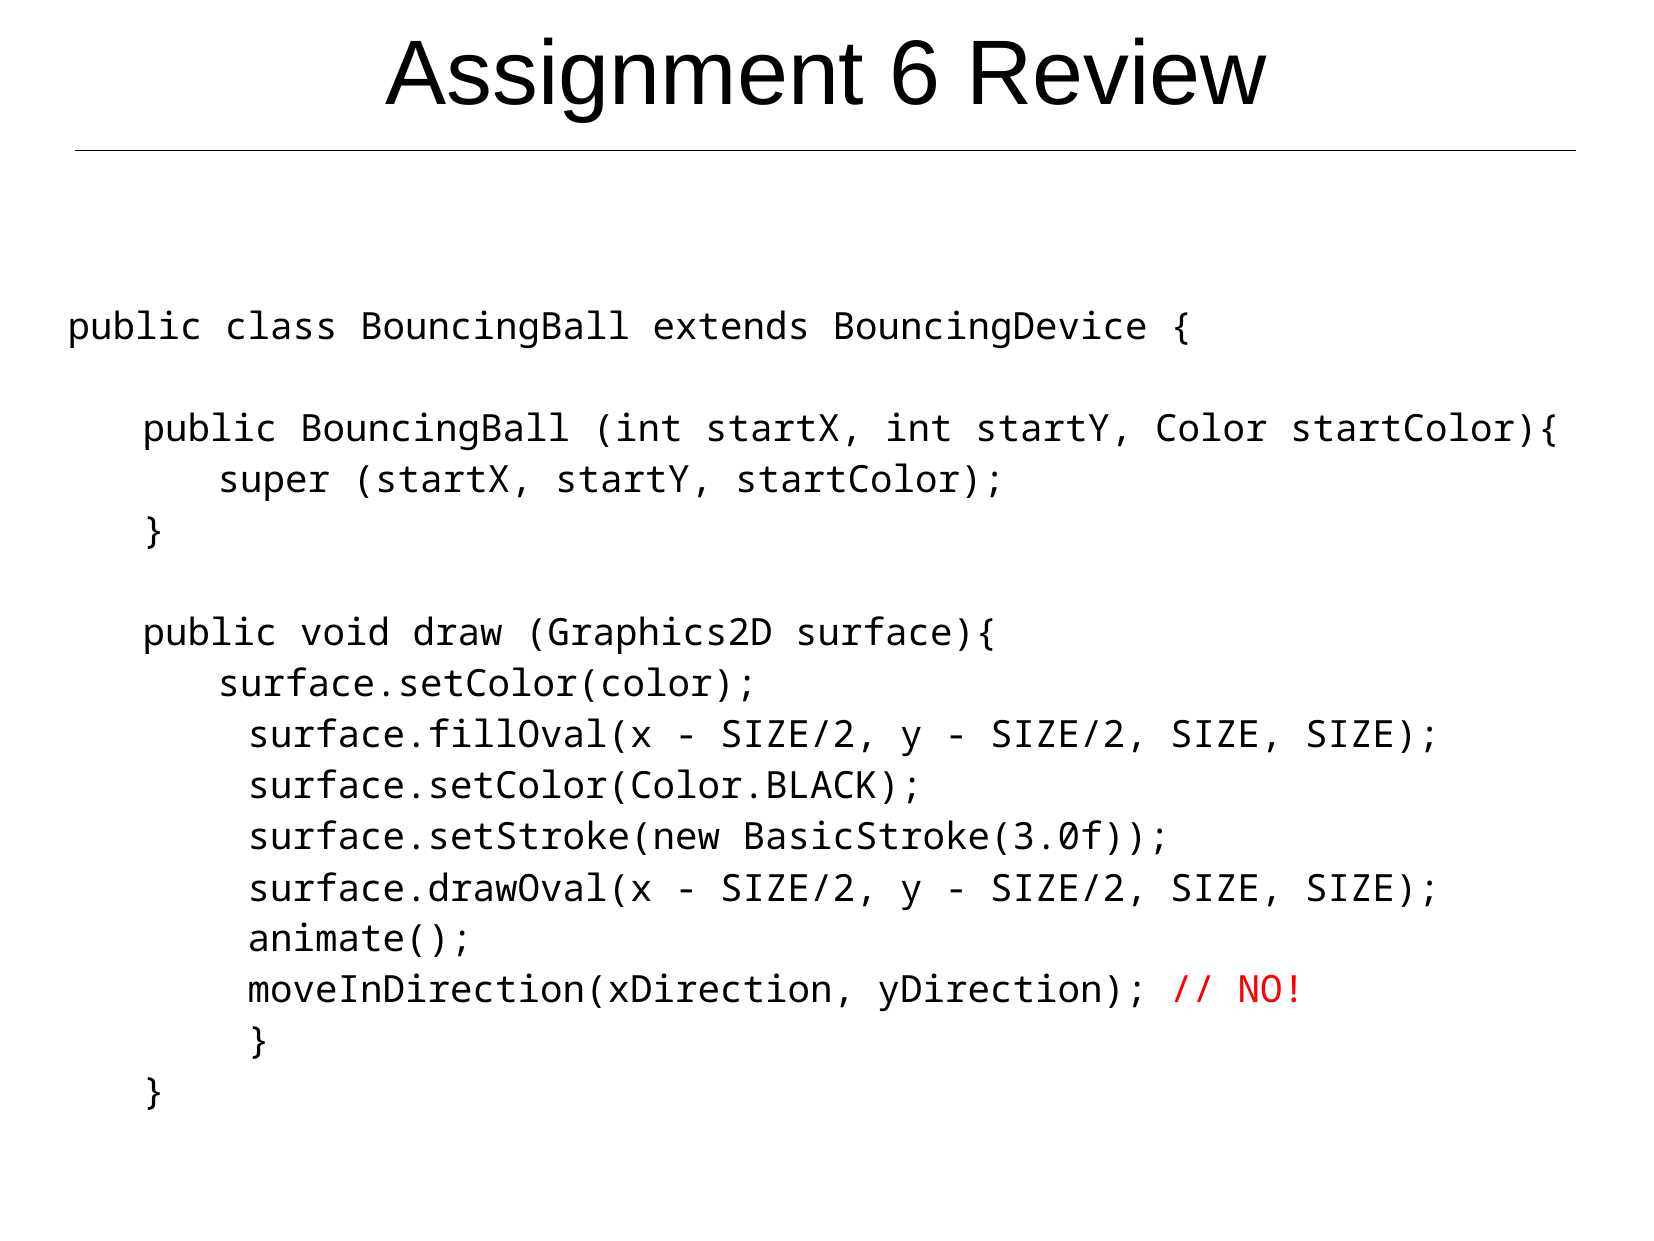

# Assignment 6 Review
public class BouncingBall extends BouncingDevice {
	public BouncingBall (int startX, int startY, Color startColor){
		super (startX, startY, startColor);
	}
	public void draw (Graphics2D surface){
		surface.setColor(color);
 surface.fillOval(x - SIZE/2, y - SIZE/2, SIZE, SIZE);
 surface.setColor(Color.BLACK);
 surface.setStroke(new BasicStroke(3.0f));
 surface.drawOval(x - SIZE/2, y - SIZE/2, SIZE, SIZE);
 animate();
 moveInDirection(xDirection, yDirection); // NO!
 }
	}